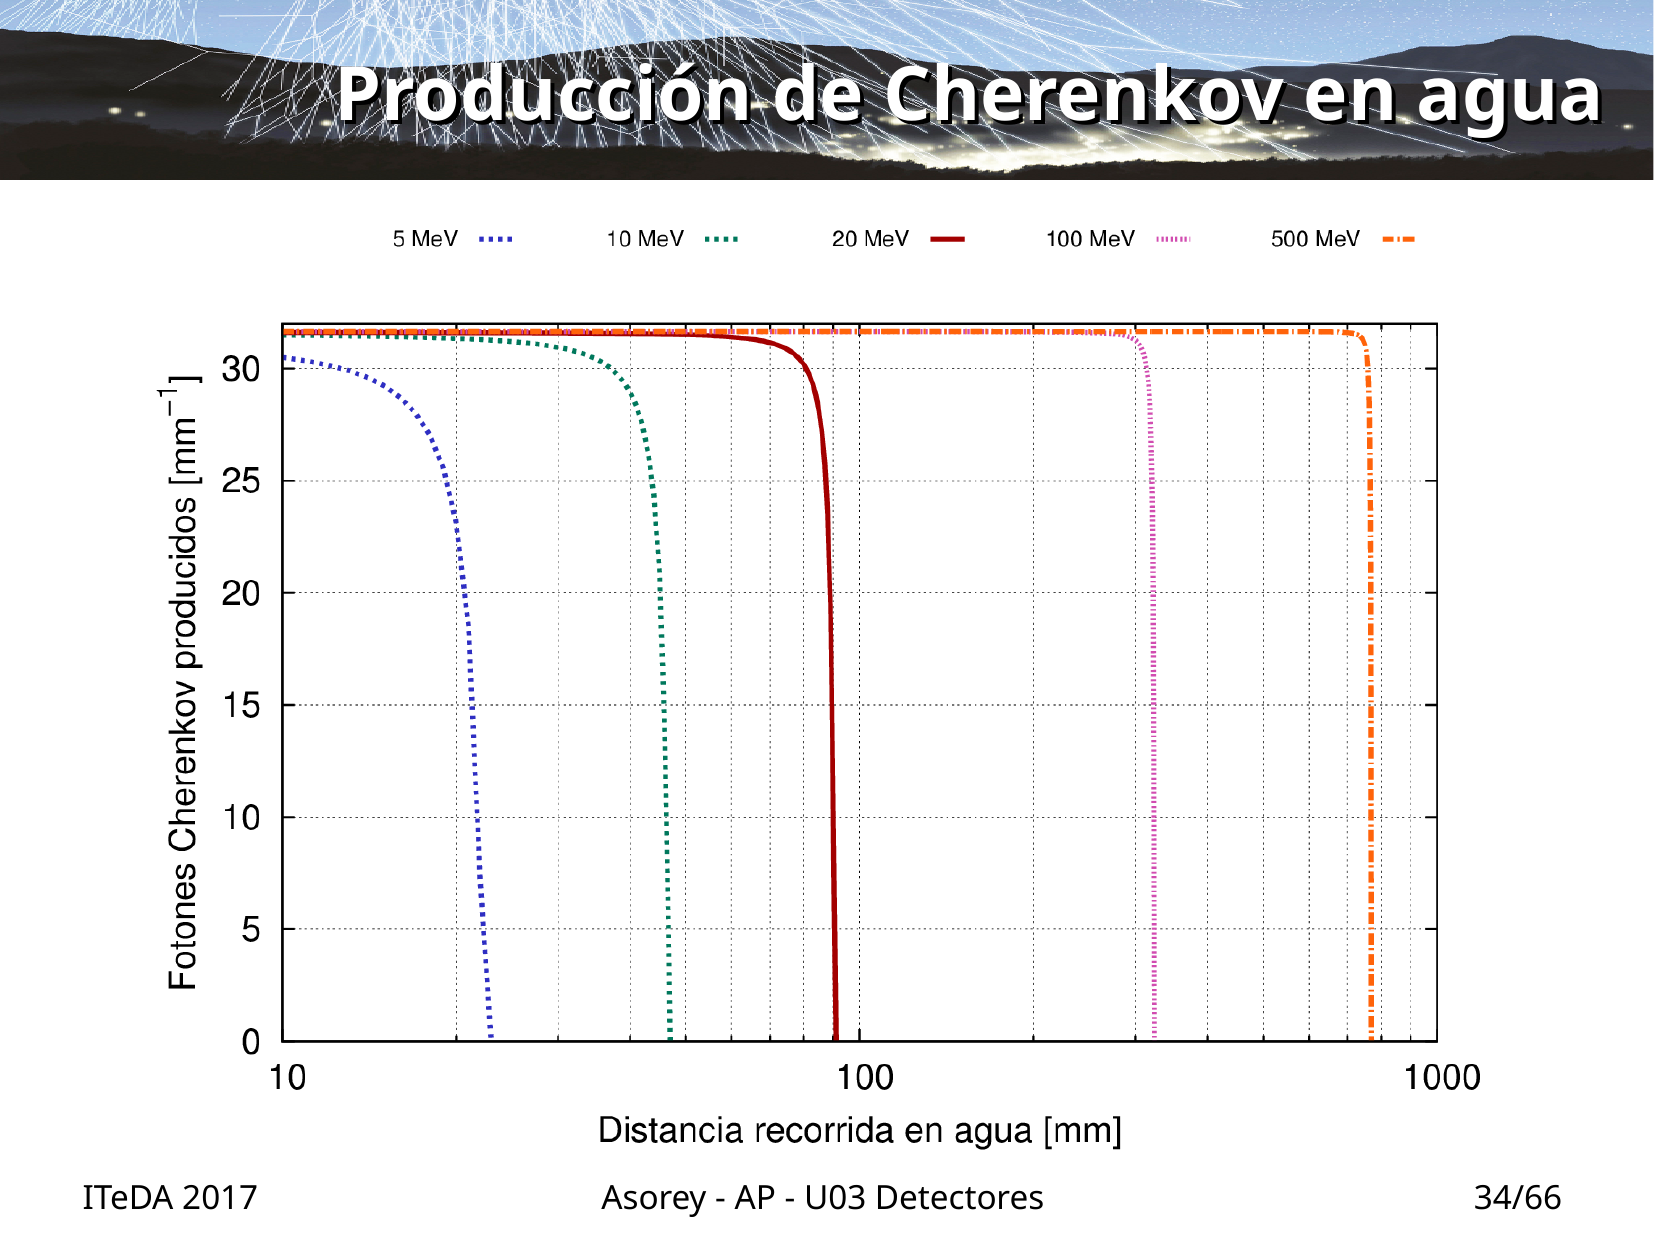

# Producción de Cherenkov en agua
ITeDA 2017
Asorey - AP - U03 Detectores
34